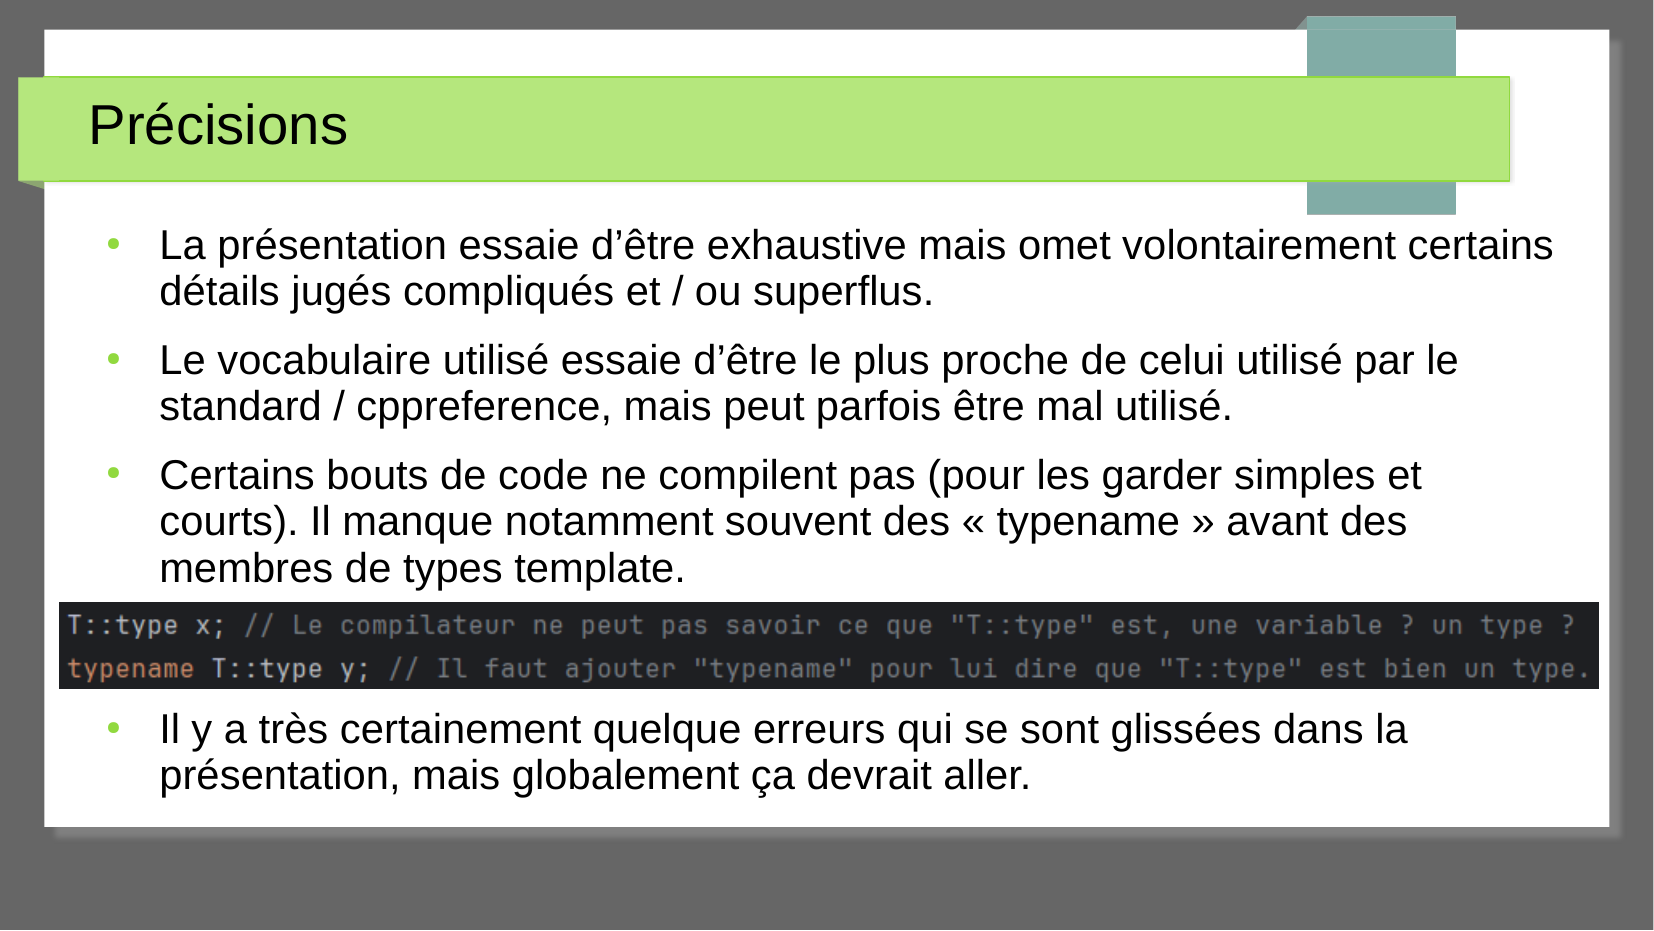

# Précisions
La présentation essaie d’être exhaustive mais omet volontairement certains détails jugés compliqués et / ou superflus.
Le vocabulaire utilisé essaie d’être le plus proche de celui utilisé par le standard / cppreference, mais peut parfois être mal utilisé.
Certains bouts de code ne compilent pas (pour les garder simples et courts). Il manque notamment souvent des « typename » avant des membres de types template.
Il y a très certainement quelque erreurs qui se sont glissées dans la présentation, mais globalement ça devrait aller.